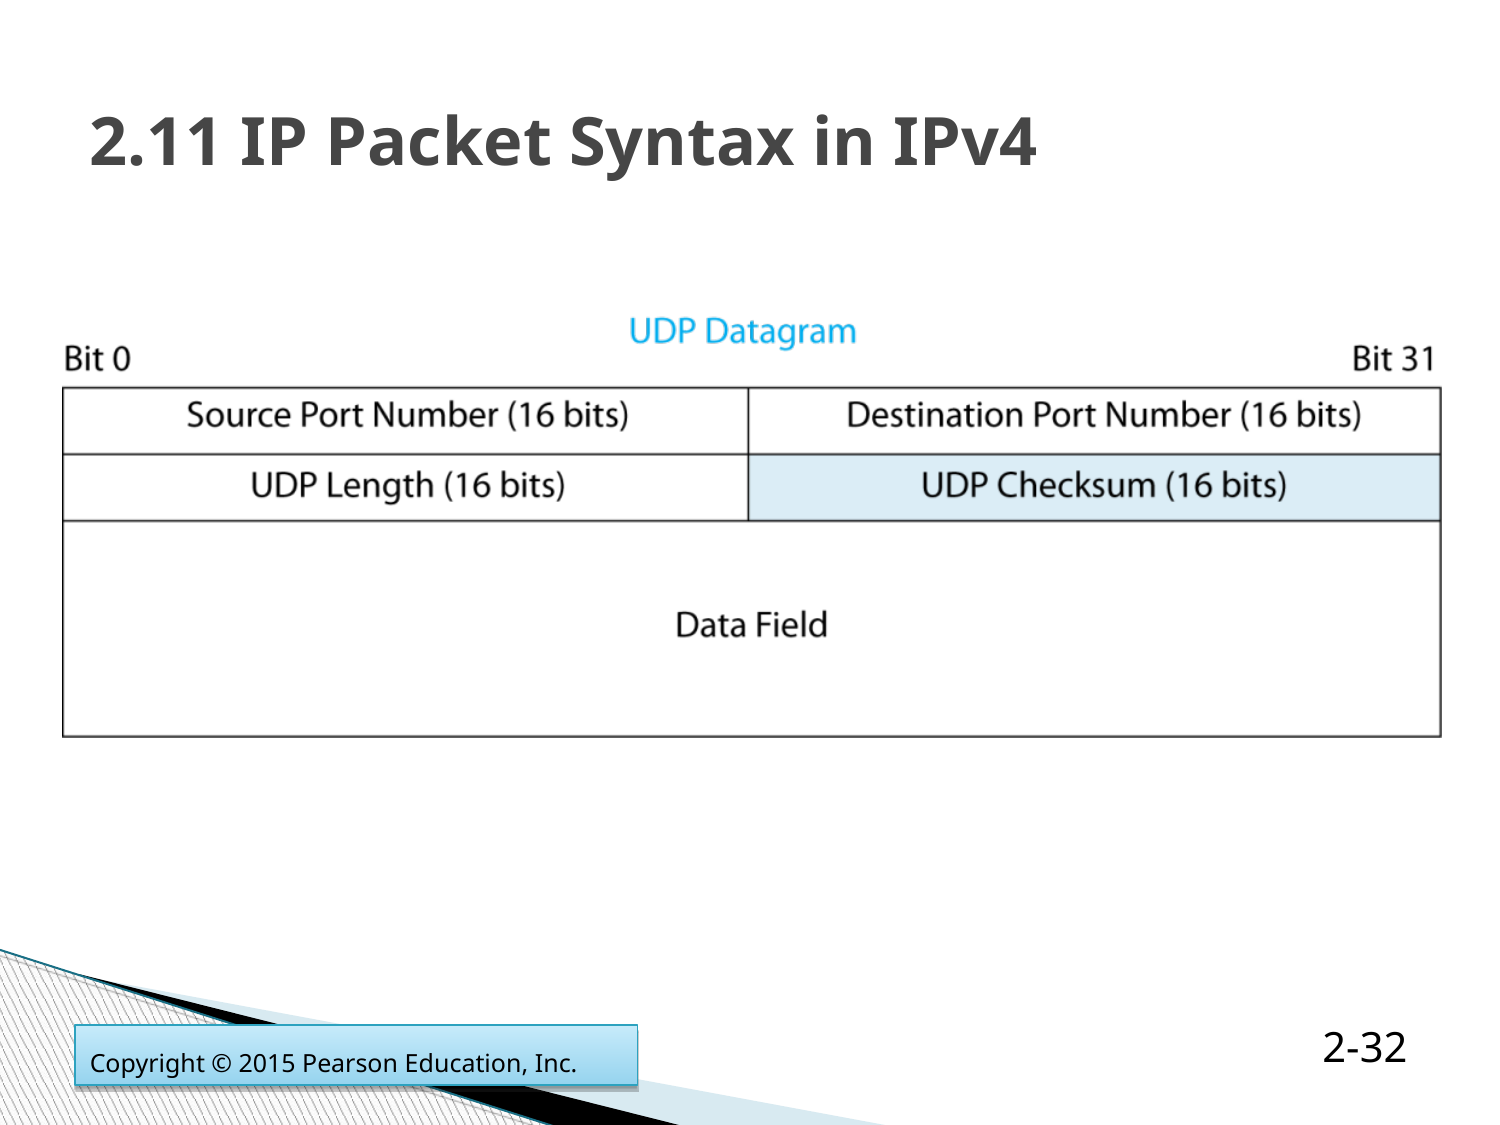

# 2.11 IP Packet Syntax in IPv4
Copyright © 2015 Pearson Education, Inc.